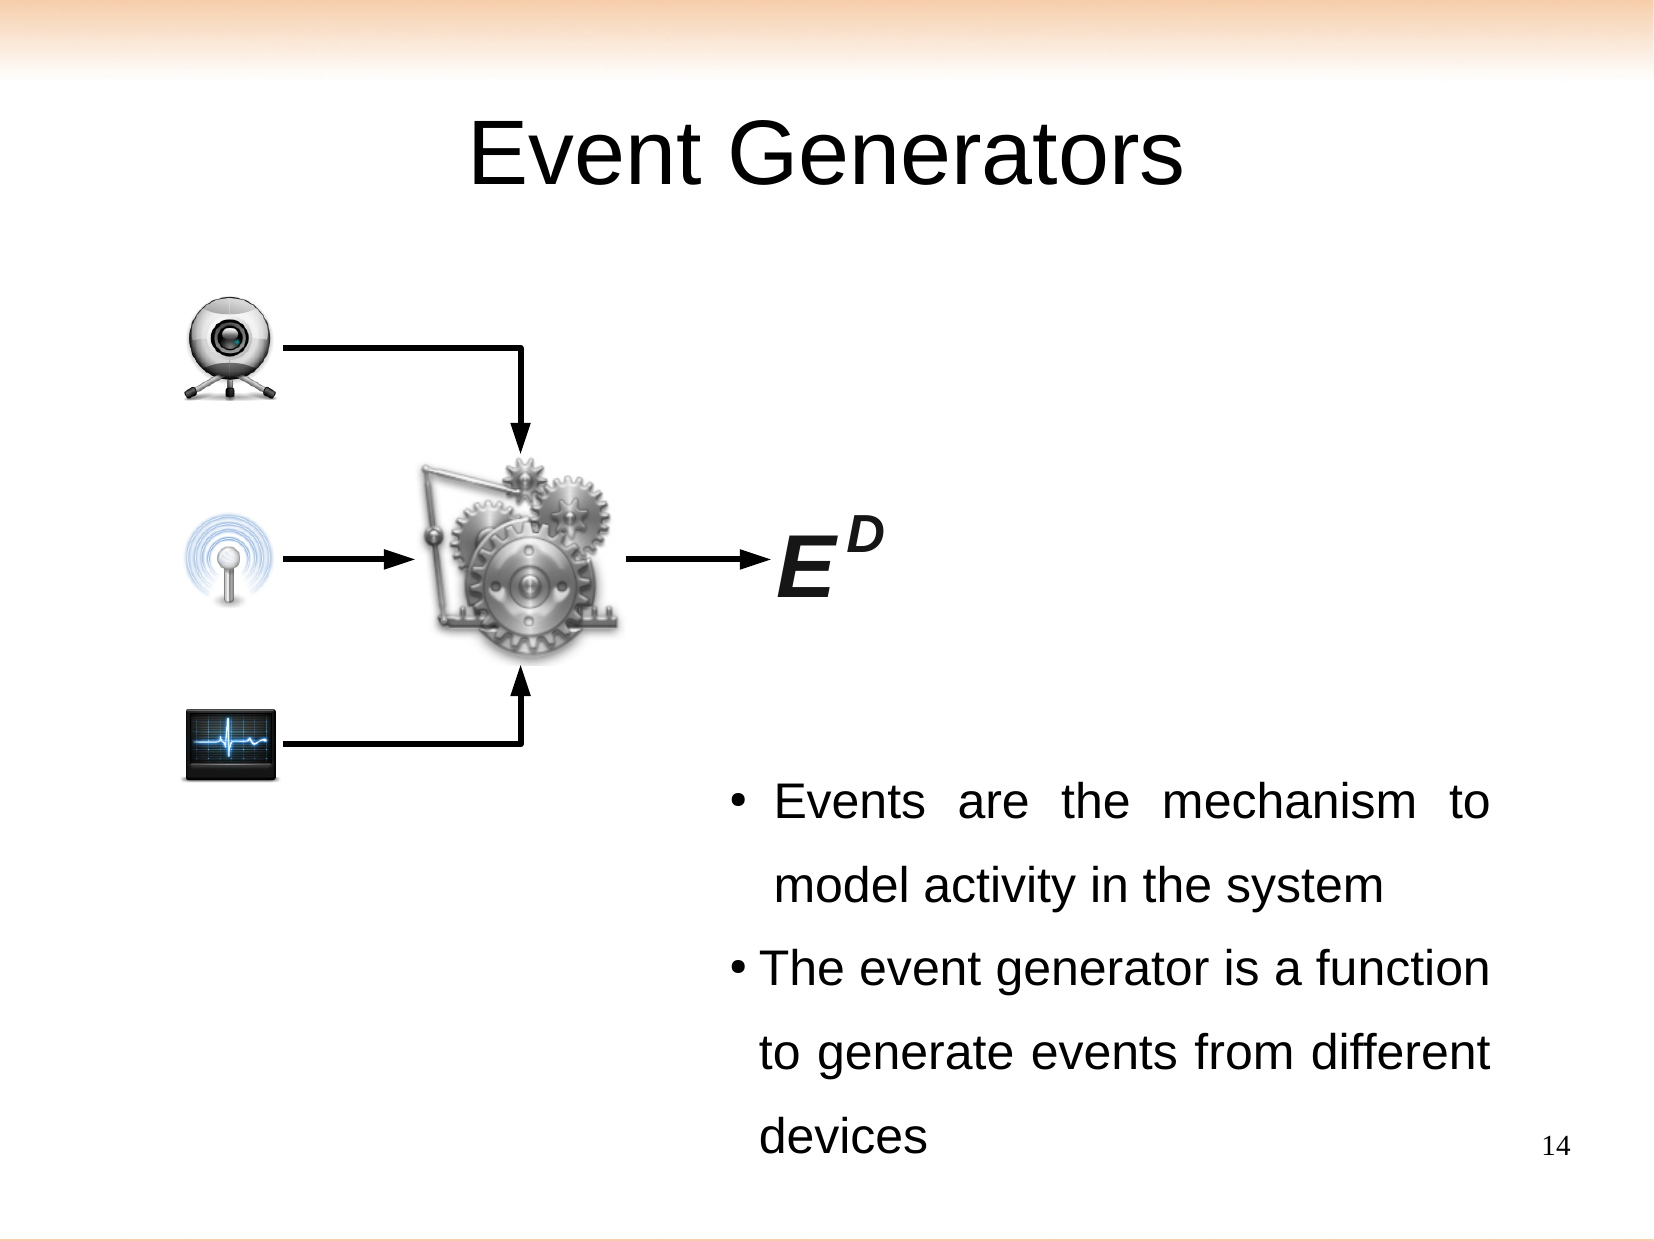

# Event Generators
Events are the mechanism to model activity in the system
The event generator is a function to generate events from different devices
14